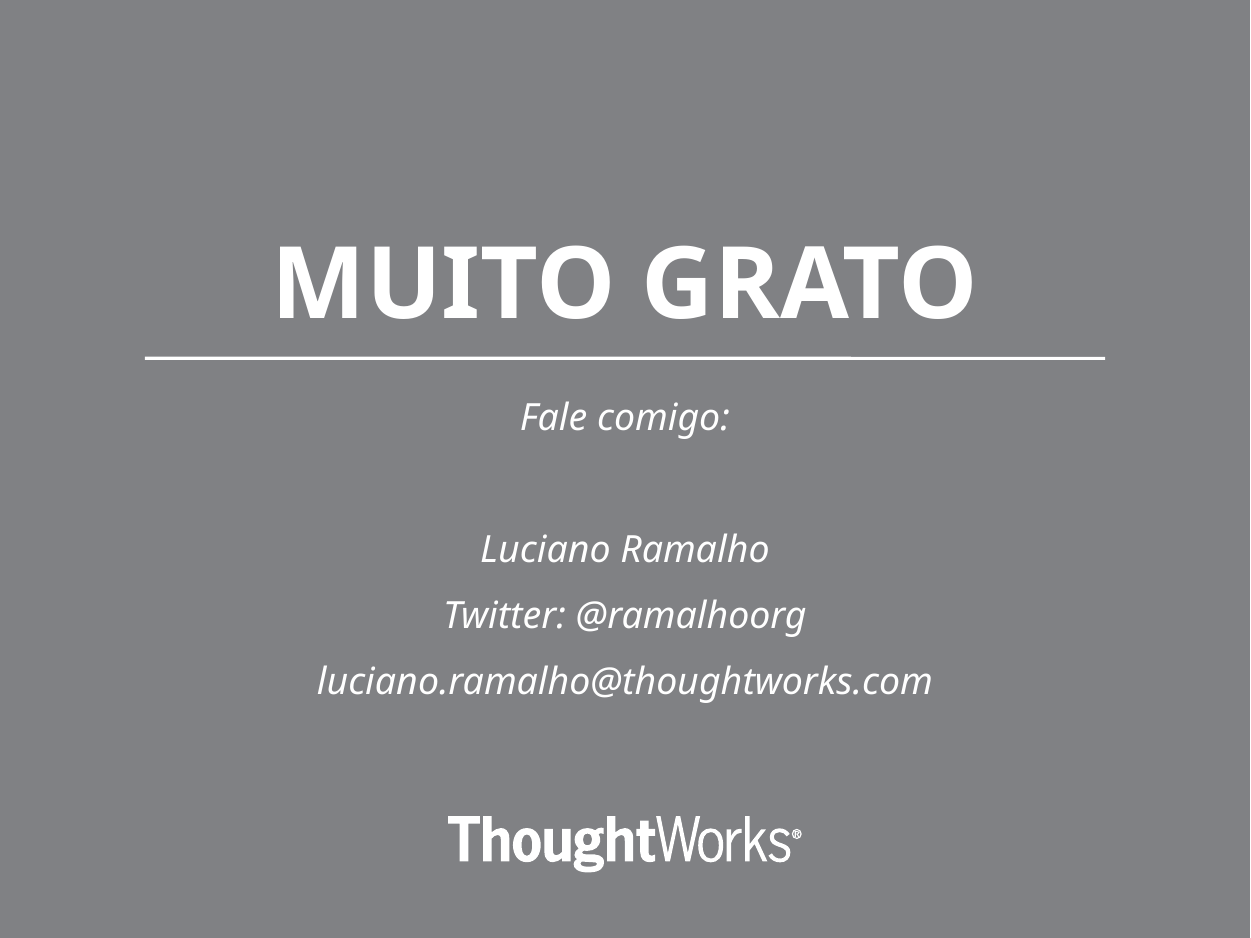

# MUITO GRATO
Fale comigo:
Luciano Ramalho
Twitter: @ramalhoorg
luciano.ramalho@thoughtworks.com